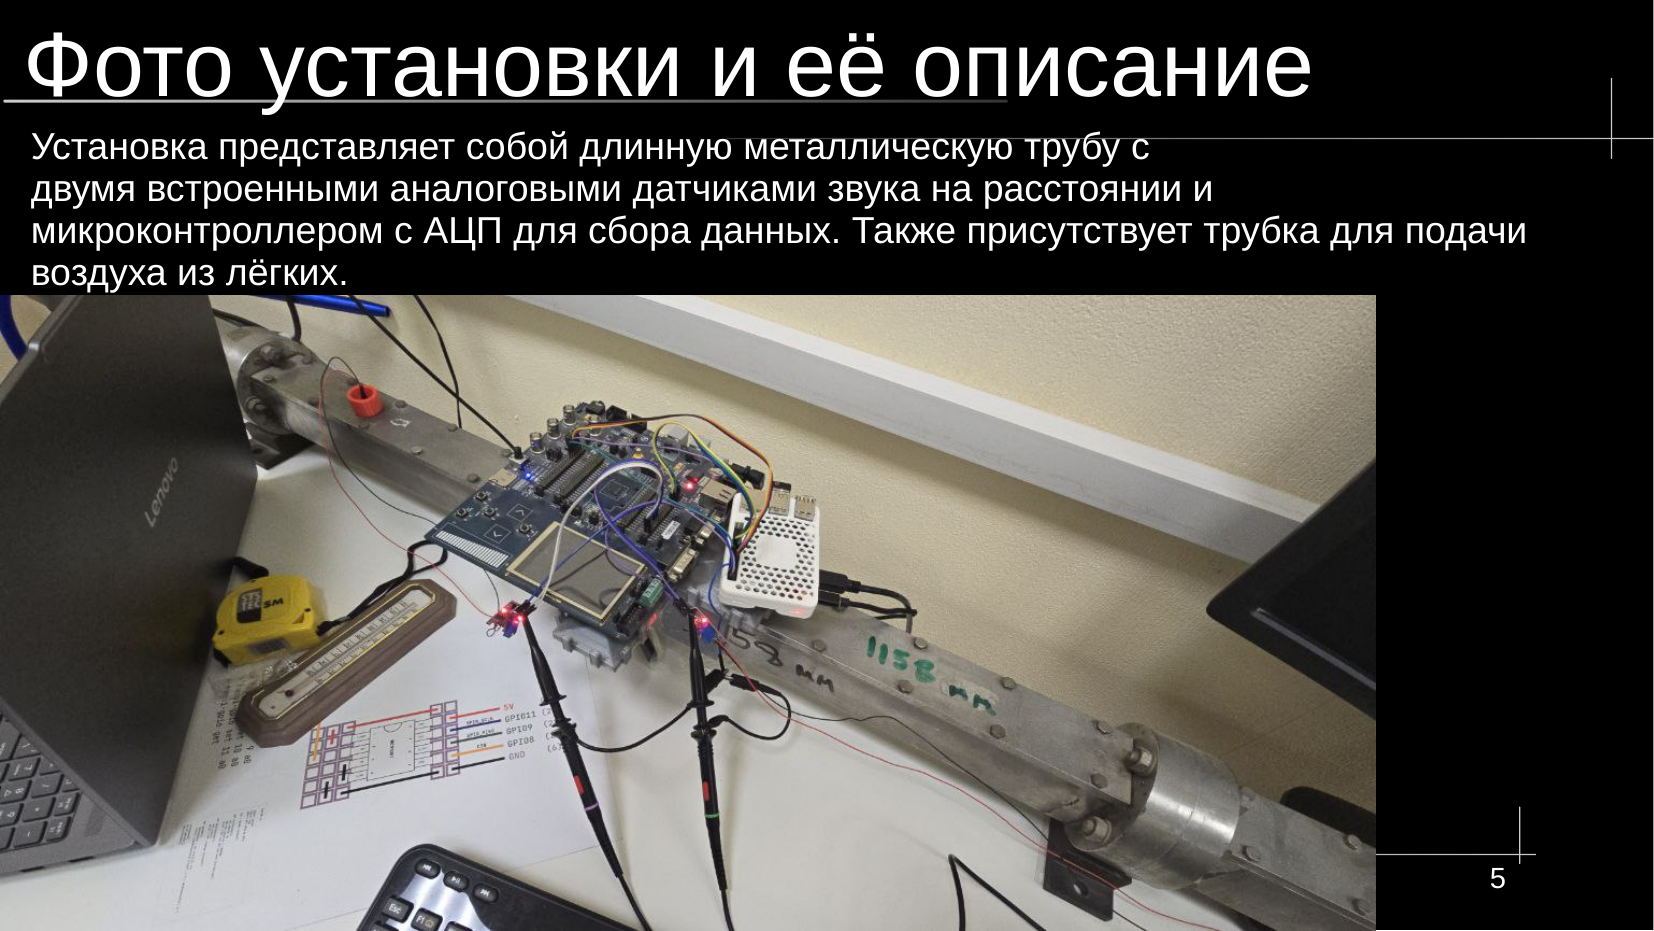

# Фото установки и её описание
Установка представляет собой длинную металлическую трубу с
двумя встроенными аналоговыми датчиками звука на расстоянии и
микроконтроллером с АЦП для сбора данных. Также присутствует трубка для подачи
воздуха из лёгких.
5